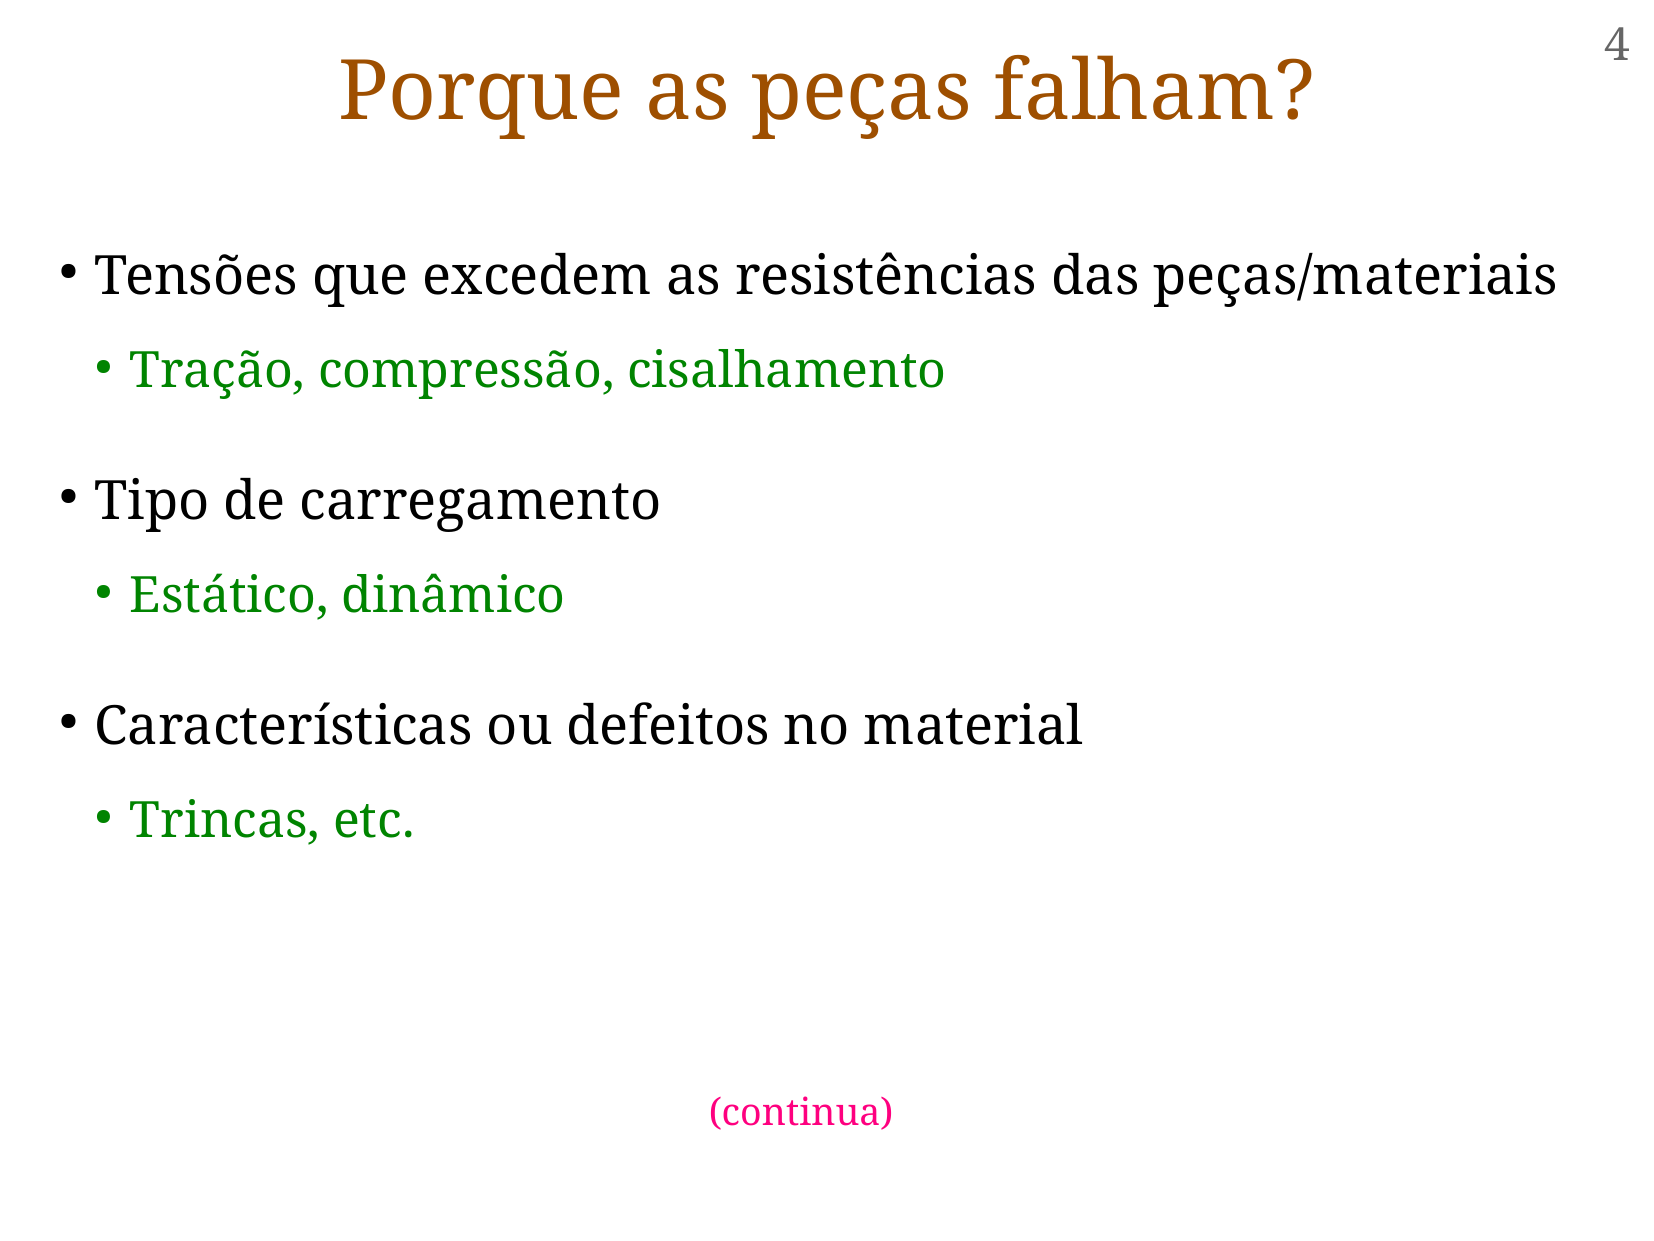

4
# Porque as peças falham?
Tensões que excedem as resistências das peças/materiais
Tração, compressão, cisalhamento
Tipo de carregamento
Estático, dinâmico
Características ou defeitos no material
Trincas, etc.
(continua)